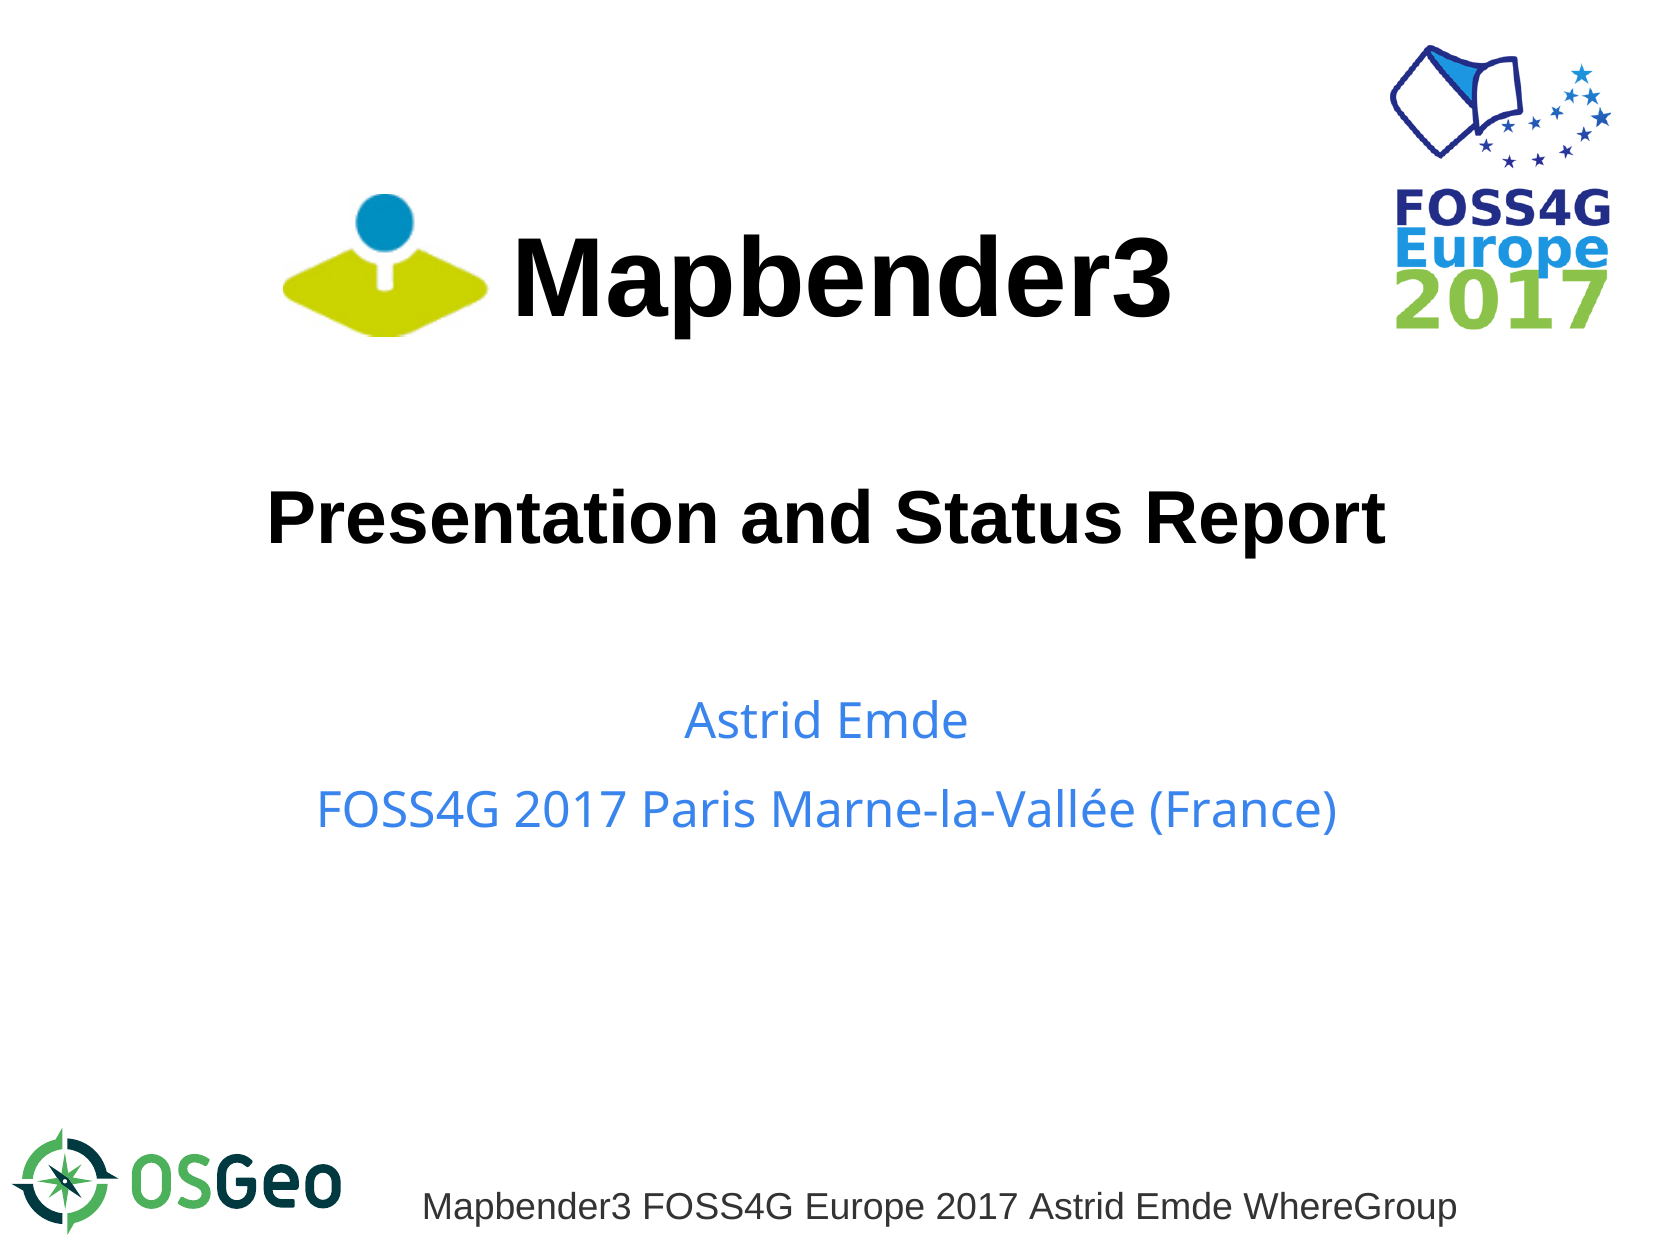

Mapbender3
Presentation and Status Report
Astrid Emde
FOSS4G 2017 Paris Marne-la-Vallée (France)